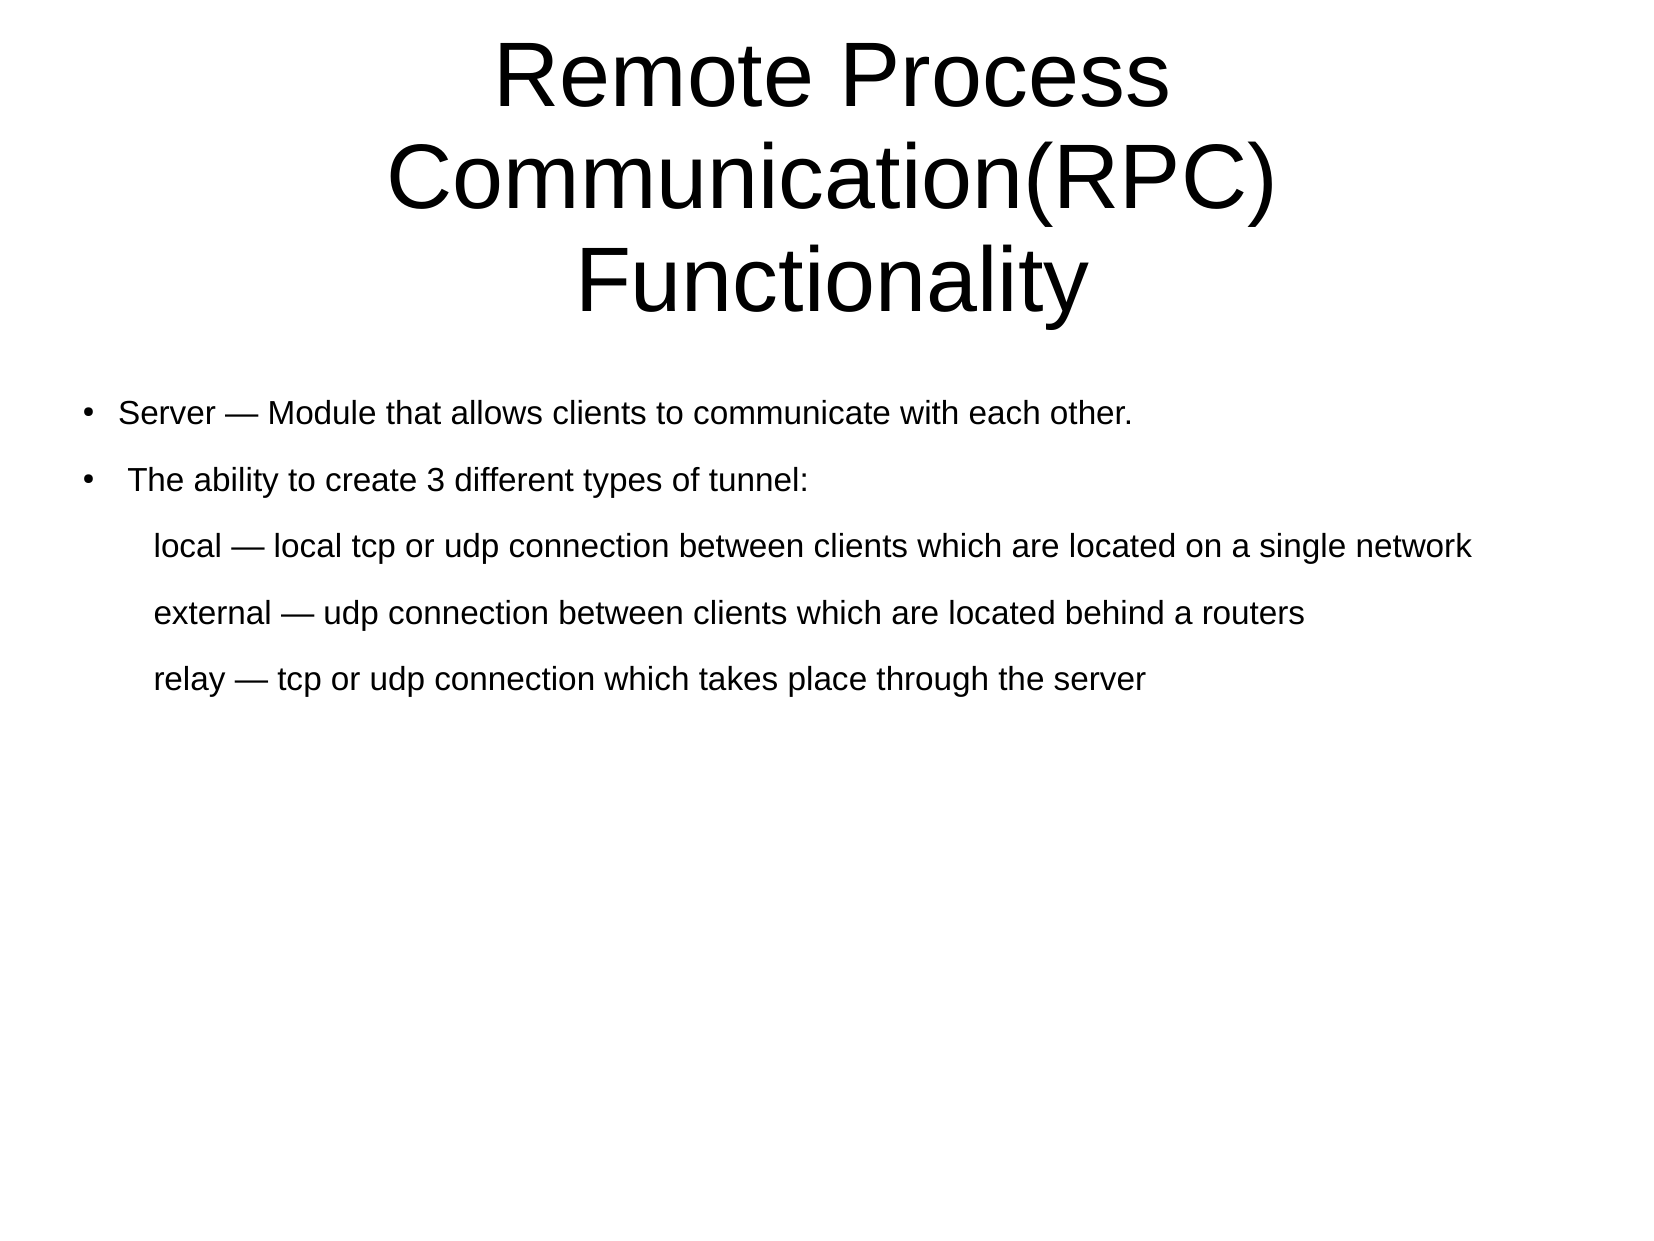

# Remote Process Communication(RPC) Functionality
Server — Module that allows clients to communicate with each other.
 The ability to create 3 different types of tunnel:
local — local tcp or udp connection between clients which are located on a single network
external — udp connection between clients which are located behind a routers
relay — tcp or udp connection which takes place through the server